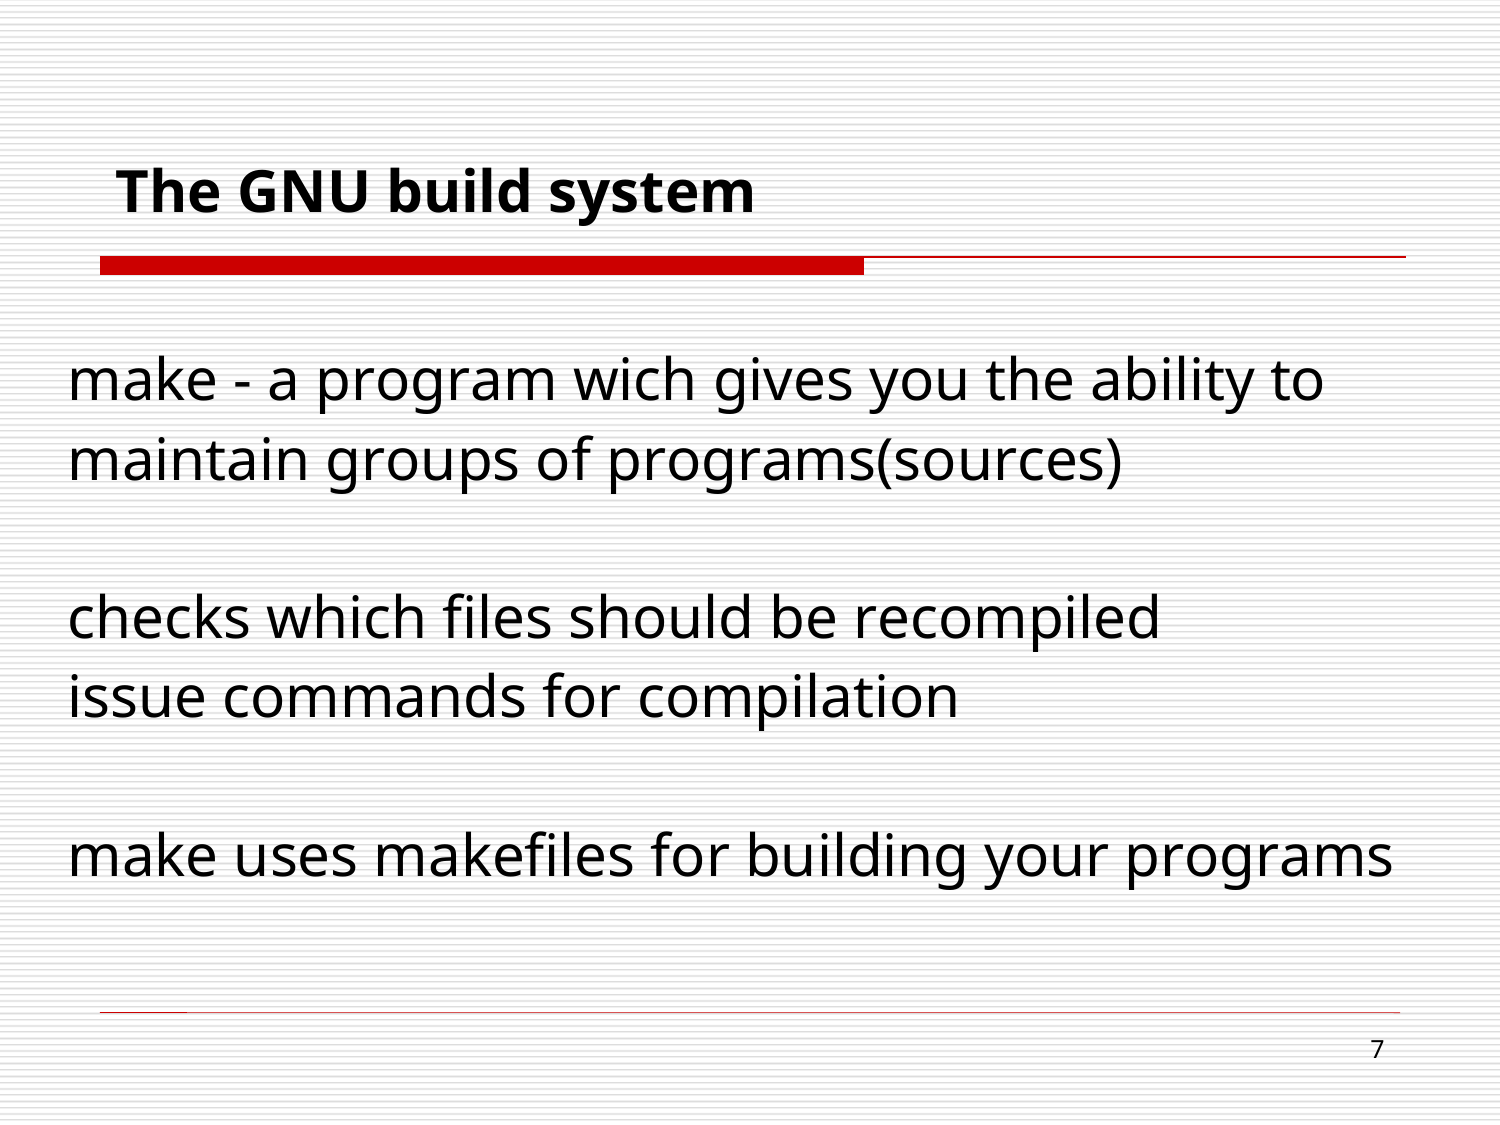

# The GNU build system
make - a program wich gives you the ability to maintain groups of programs(sources)
checks which files should be recompiled
issue commands for compilation
make uses makefiles for building your programs
7